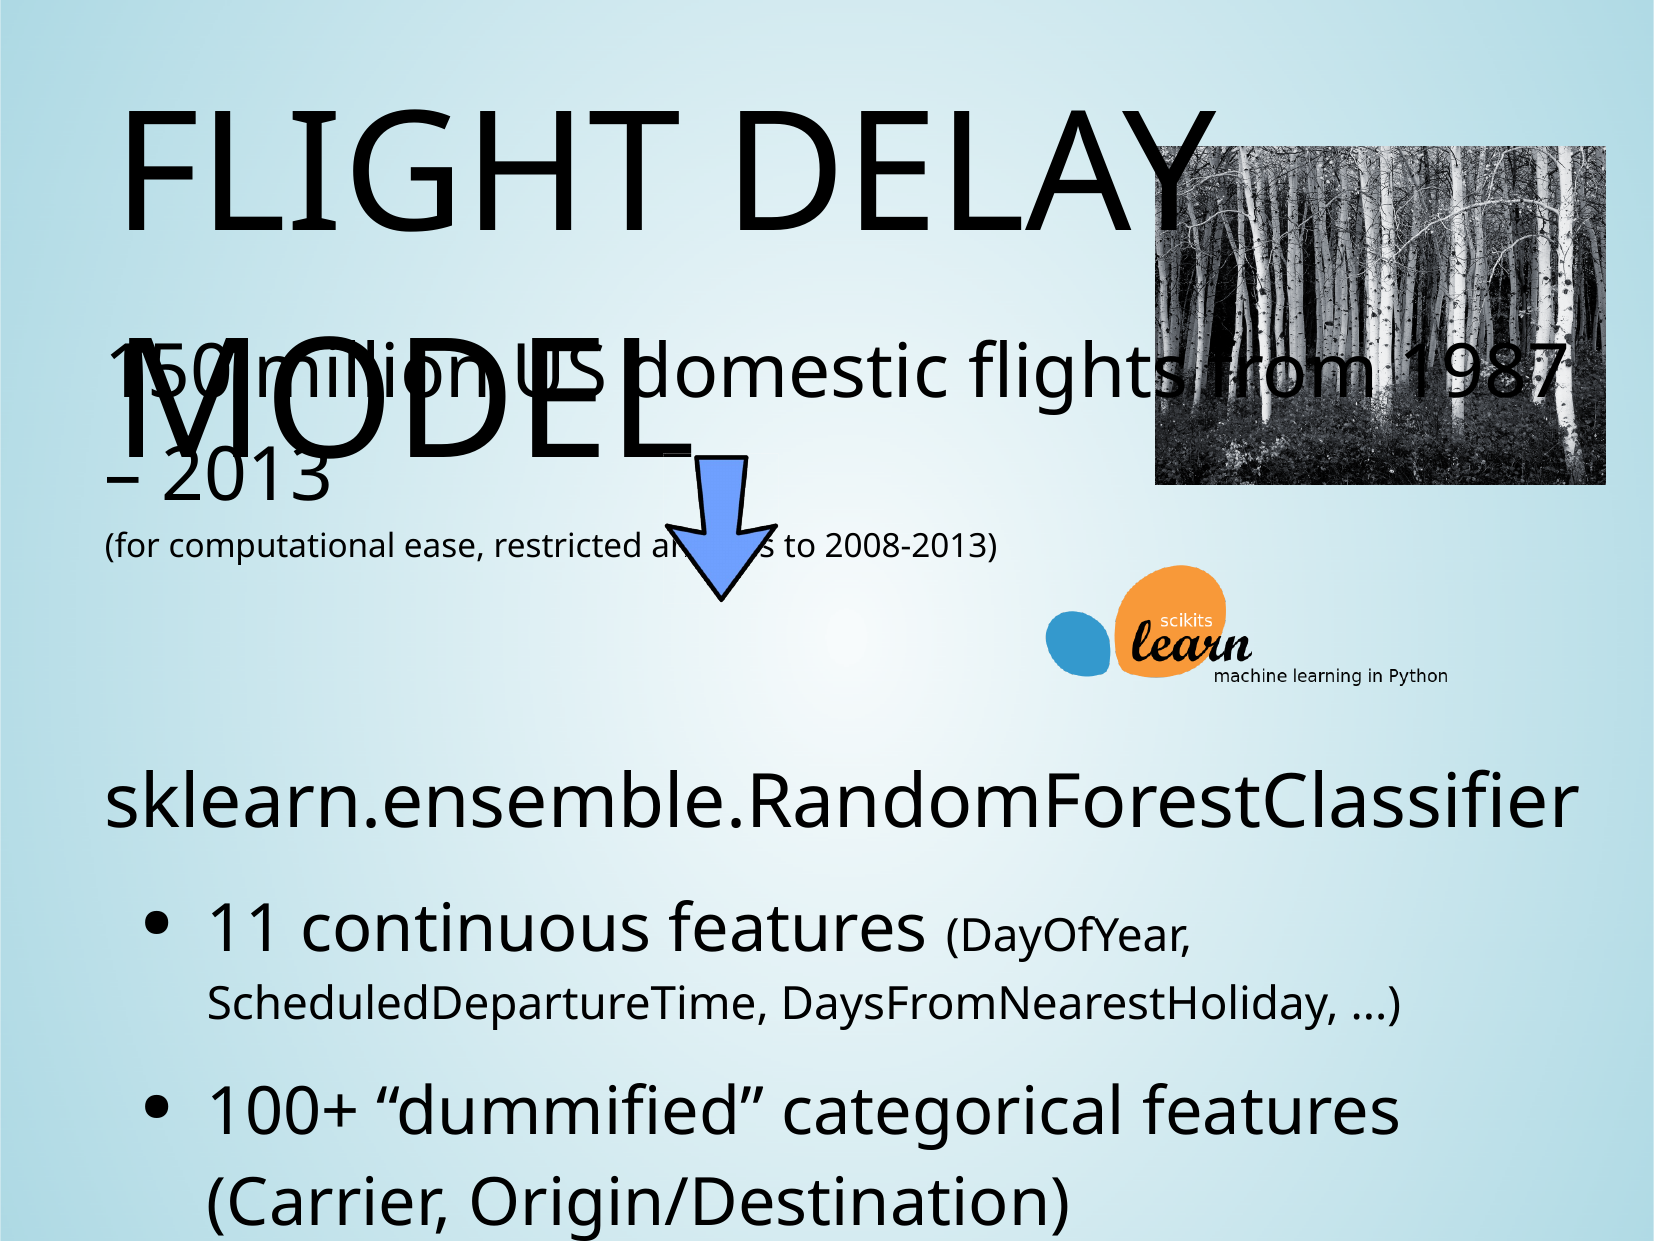

FLIGHT DELAY MODEL
150 million US domestic flights from 1987 – 2013
(for computational ease, restricted analysis to 2008-2013)
sklearn.ensemble.RandomForestClassifier
11 continuous features (DayOfYear, ScheduledDepartureTime, DaysFromNearestHoliday, ...)
100+ “dummified” categorical features (Carrier, Origin/Destination)
171 Origin models, 101 Destination models (67 GB)